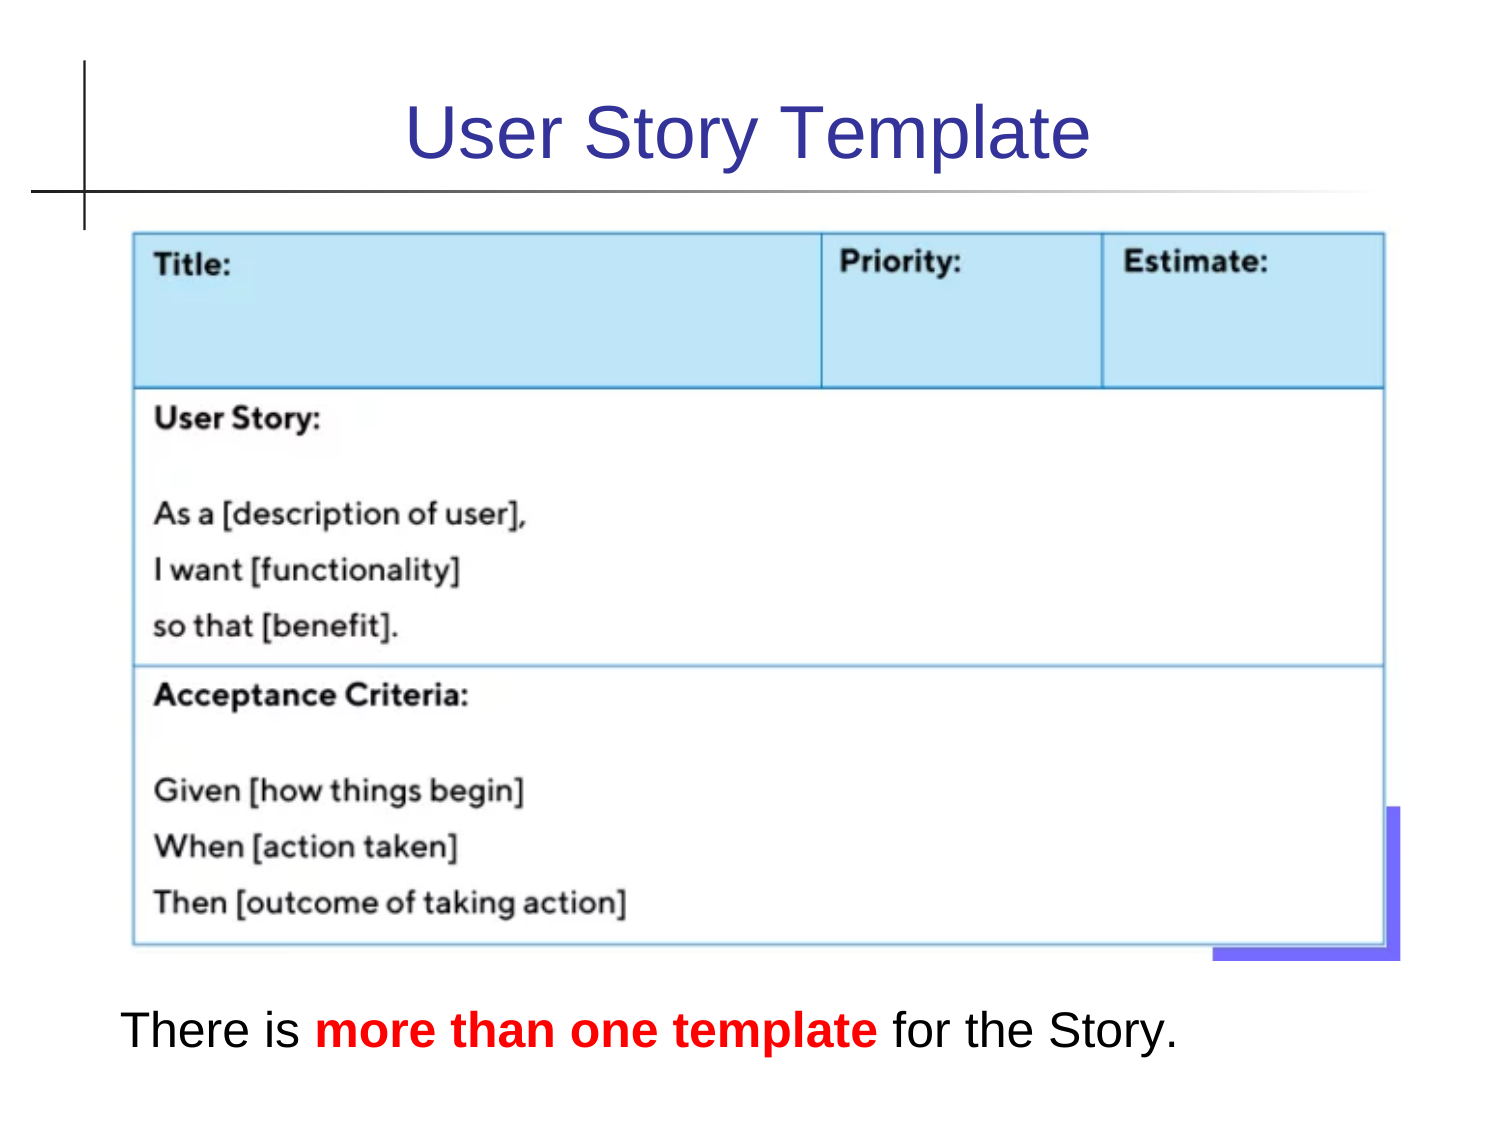

# User Story Template
There is more than one template for the Story.